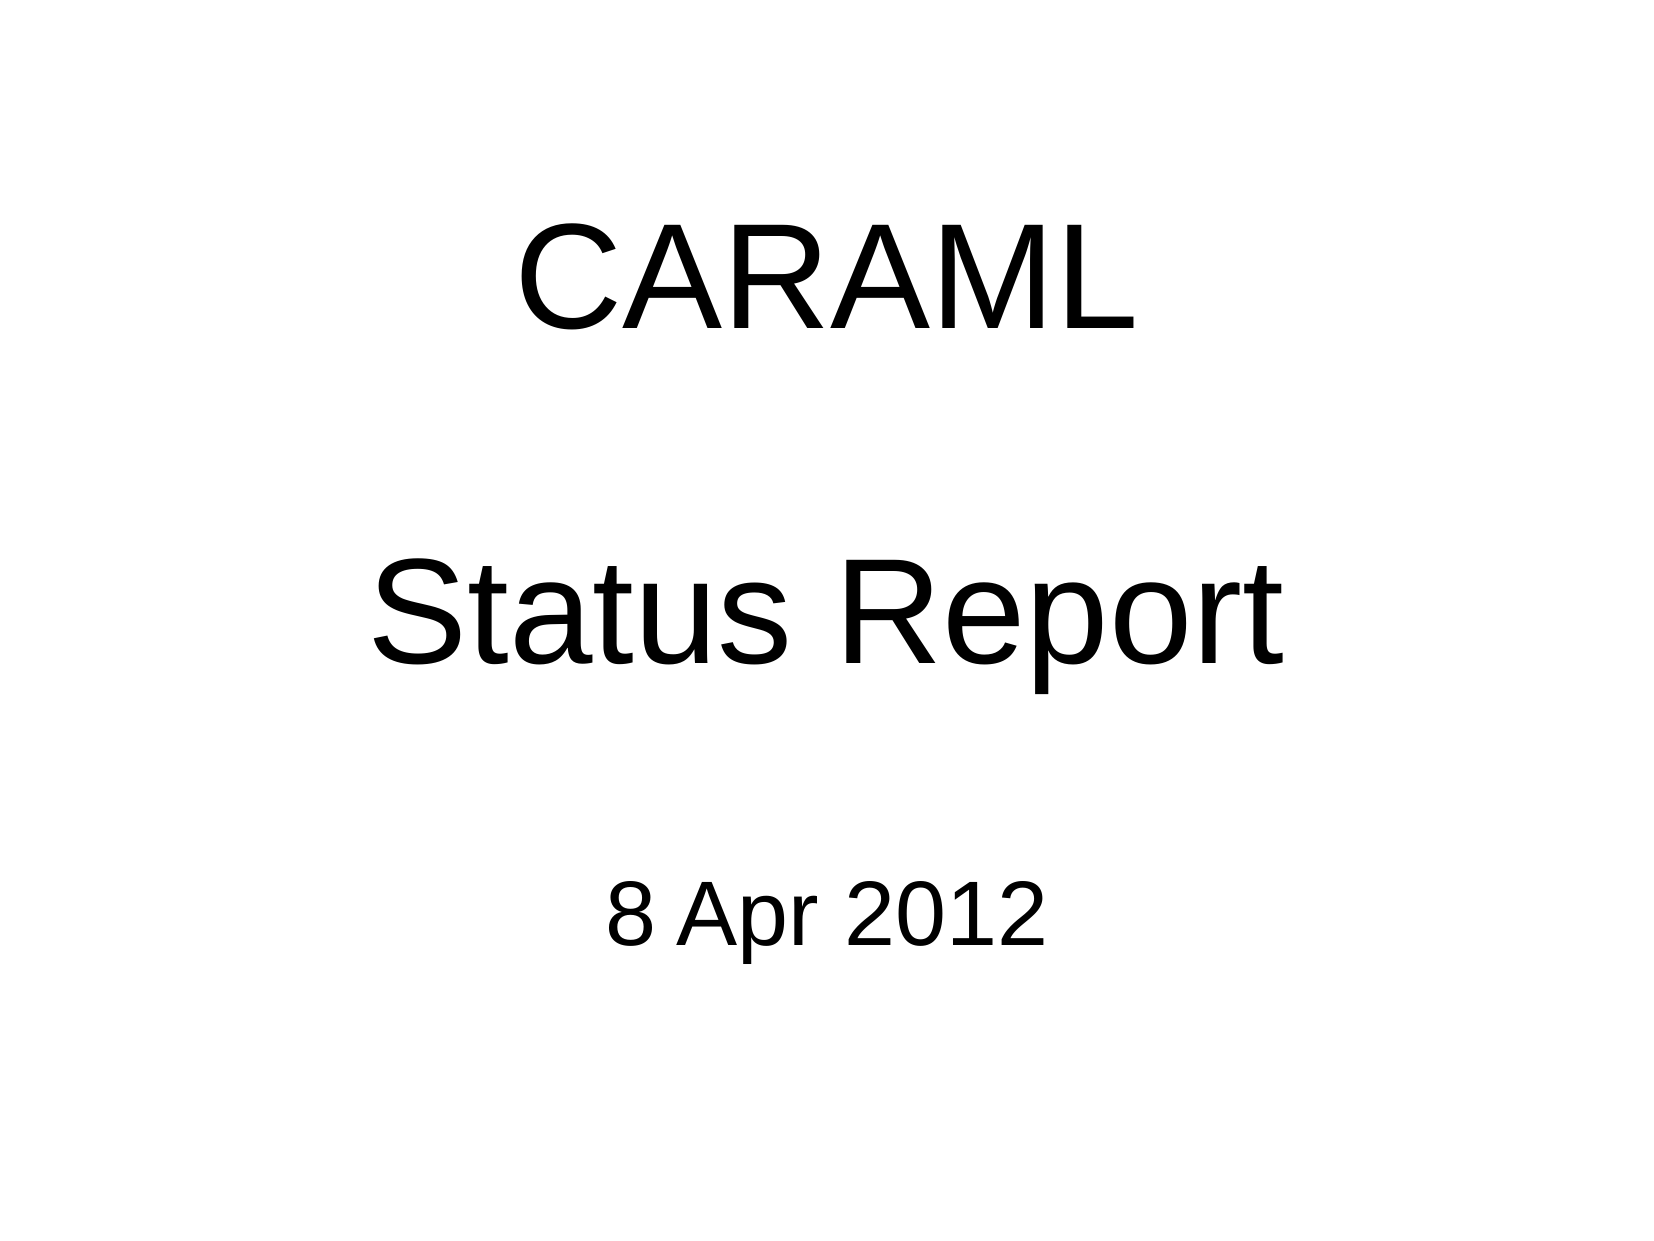

# CARAML
Status Report
8 Apr 2012